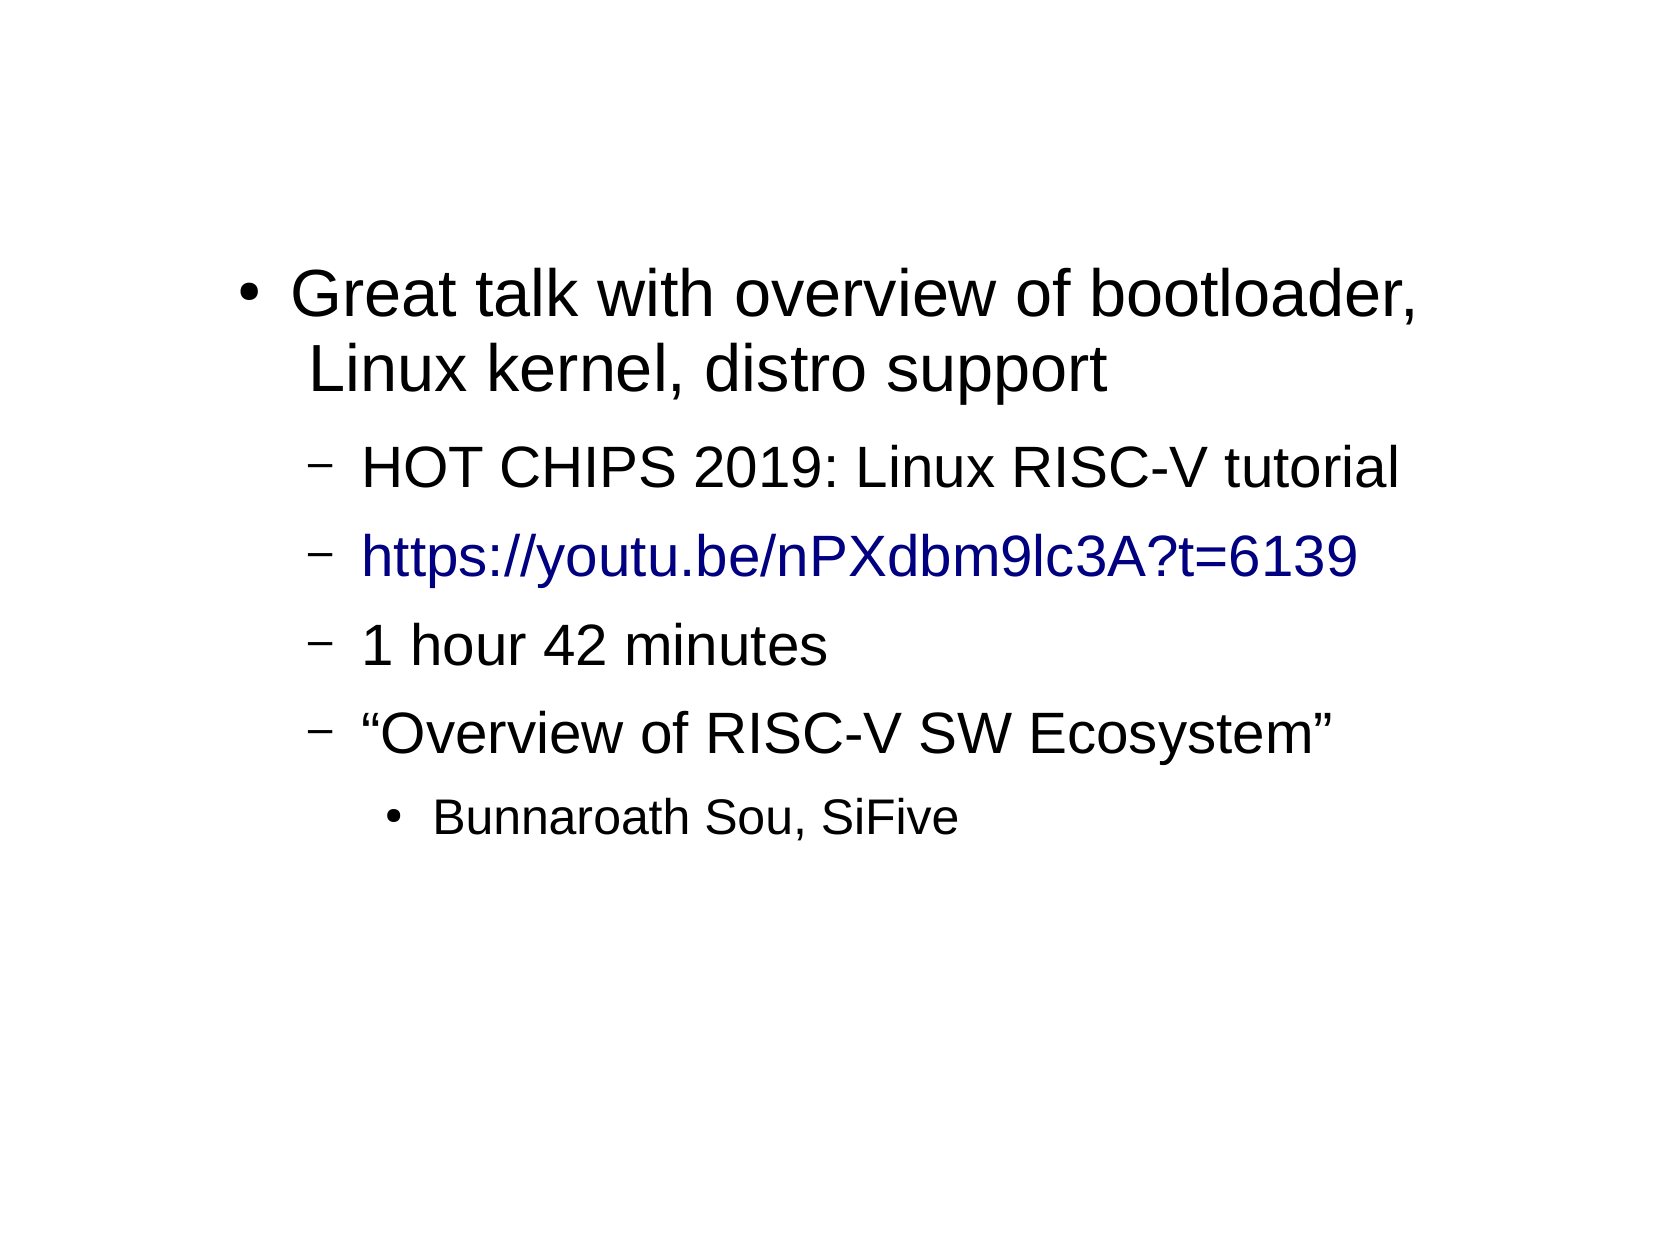

# Great talk with overview of bootloader, Linux kernel, distro support
HOT CHIPS 2019: Linux RISC-V tutorial
https://youtu.be/nPXdbm9lc3A?t=6139
1 hour 42 minutes
“Overview of RISC-V SW Ecosystem”
Bunnaroath Sou, SiFive